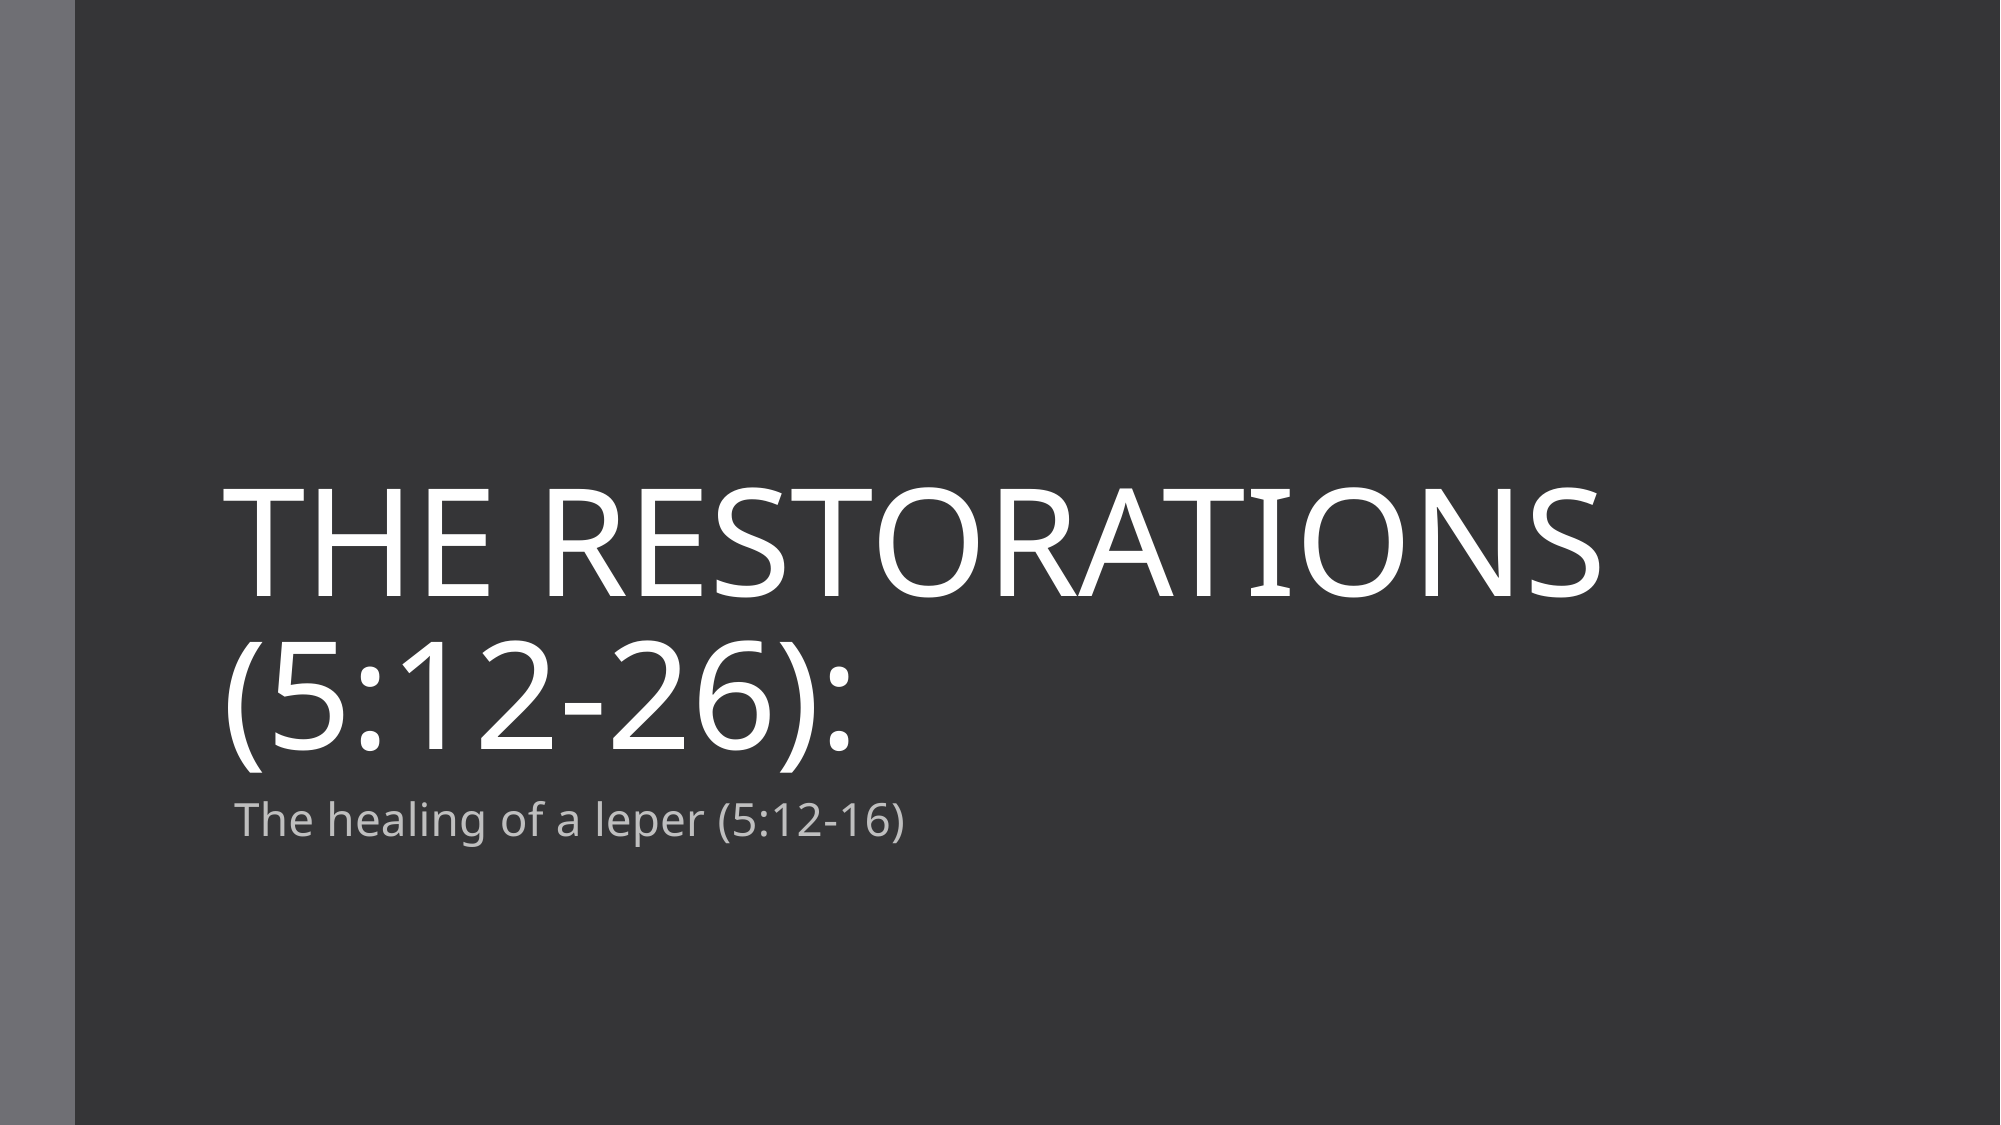

# THE RESTORATIONS (5:12-26):
 The healing of a leper (5:12-16)